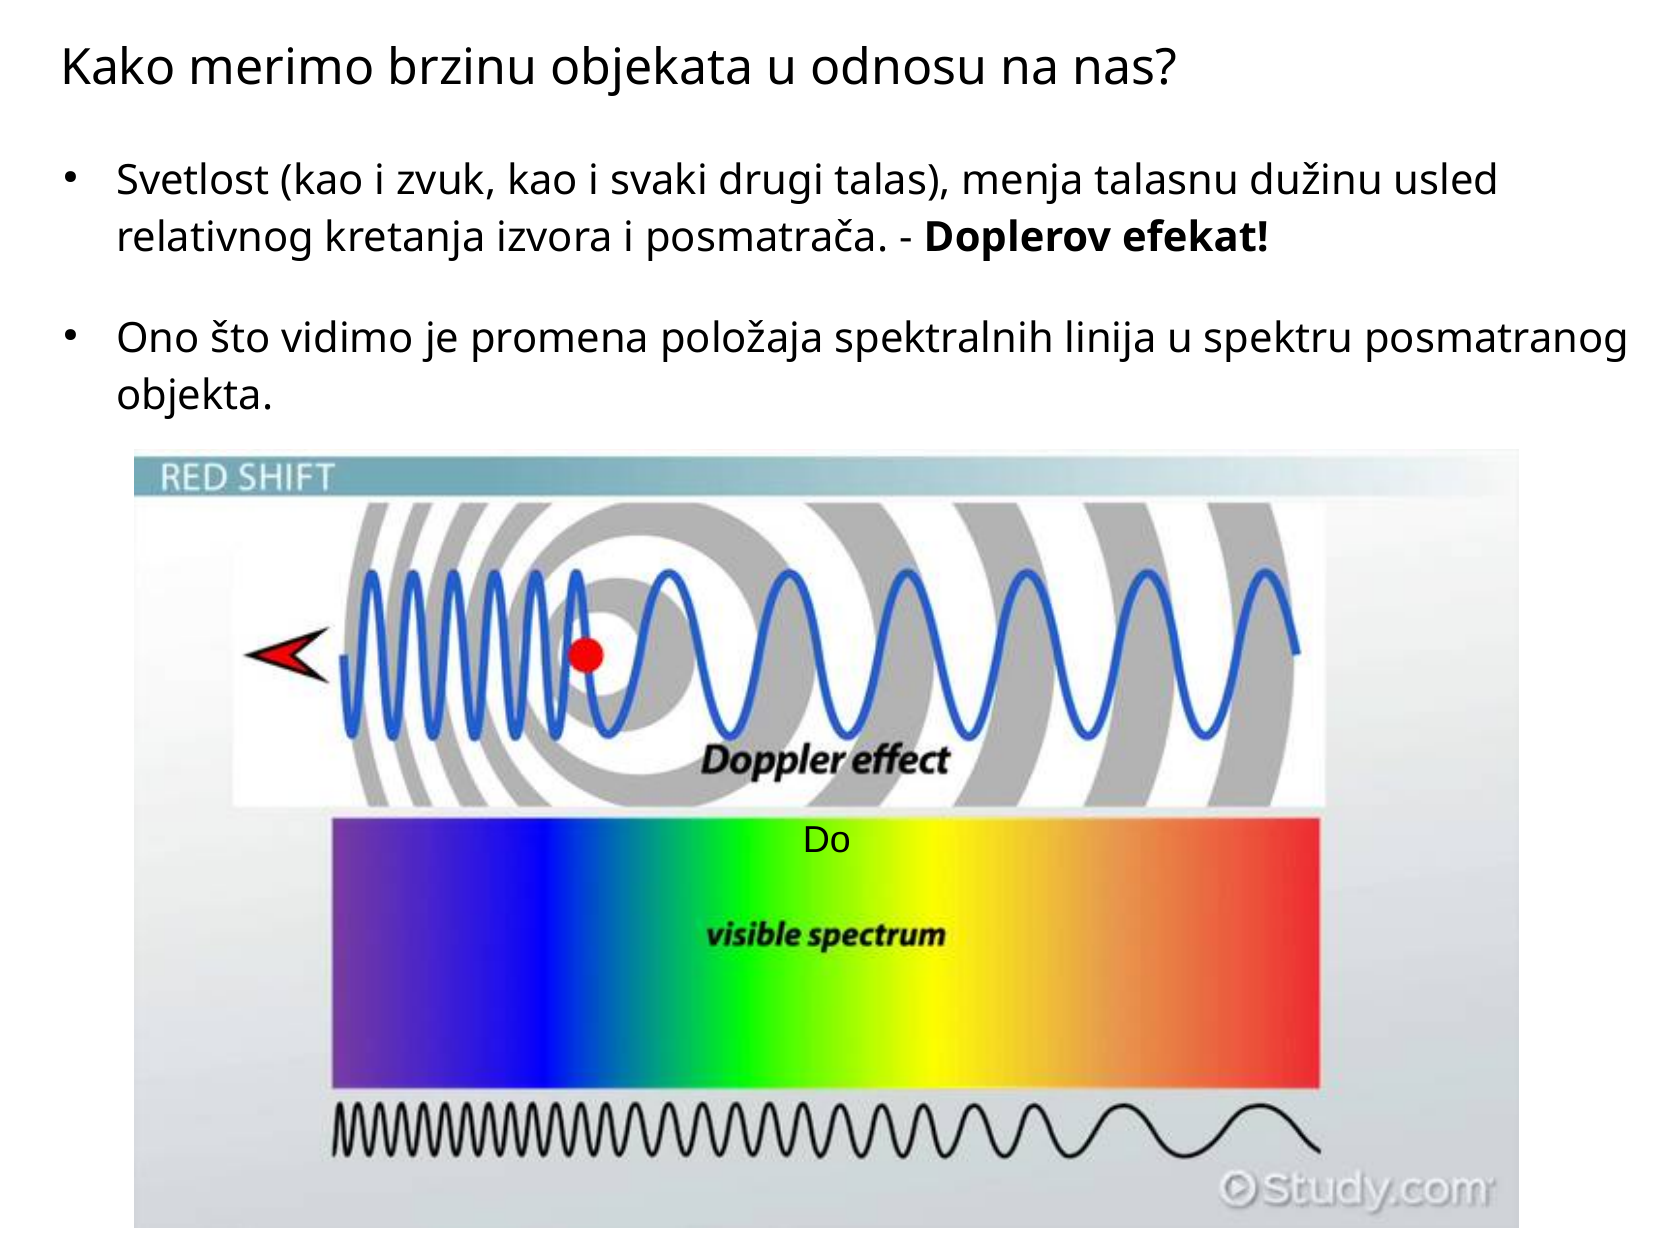

# Kako merimo brzinu objekata u odnosu na nas?
Svetlost (kao i zvuk, kao i svaki drugi talas), menja talasnu dužinu usled relativnog kretanja izvora i posmatrača. - Doplerov efekat!
Ono što vidimo je promena položaja spektralnih linija u spektru posmatranog objekta.
Do